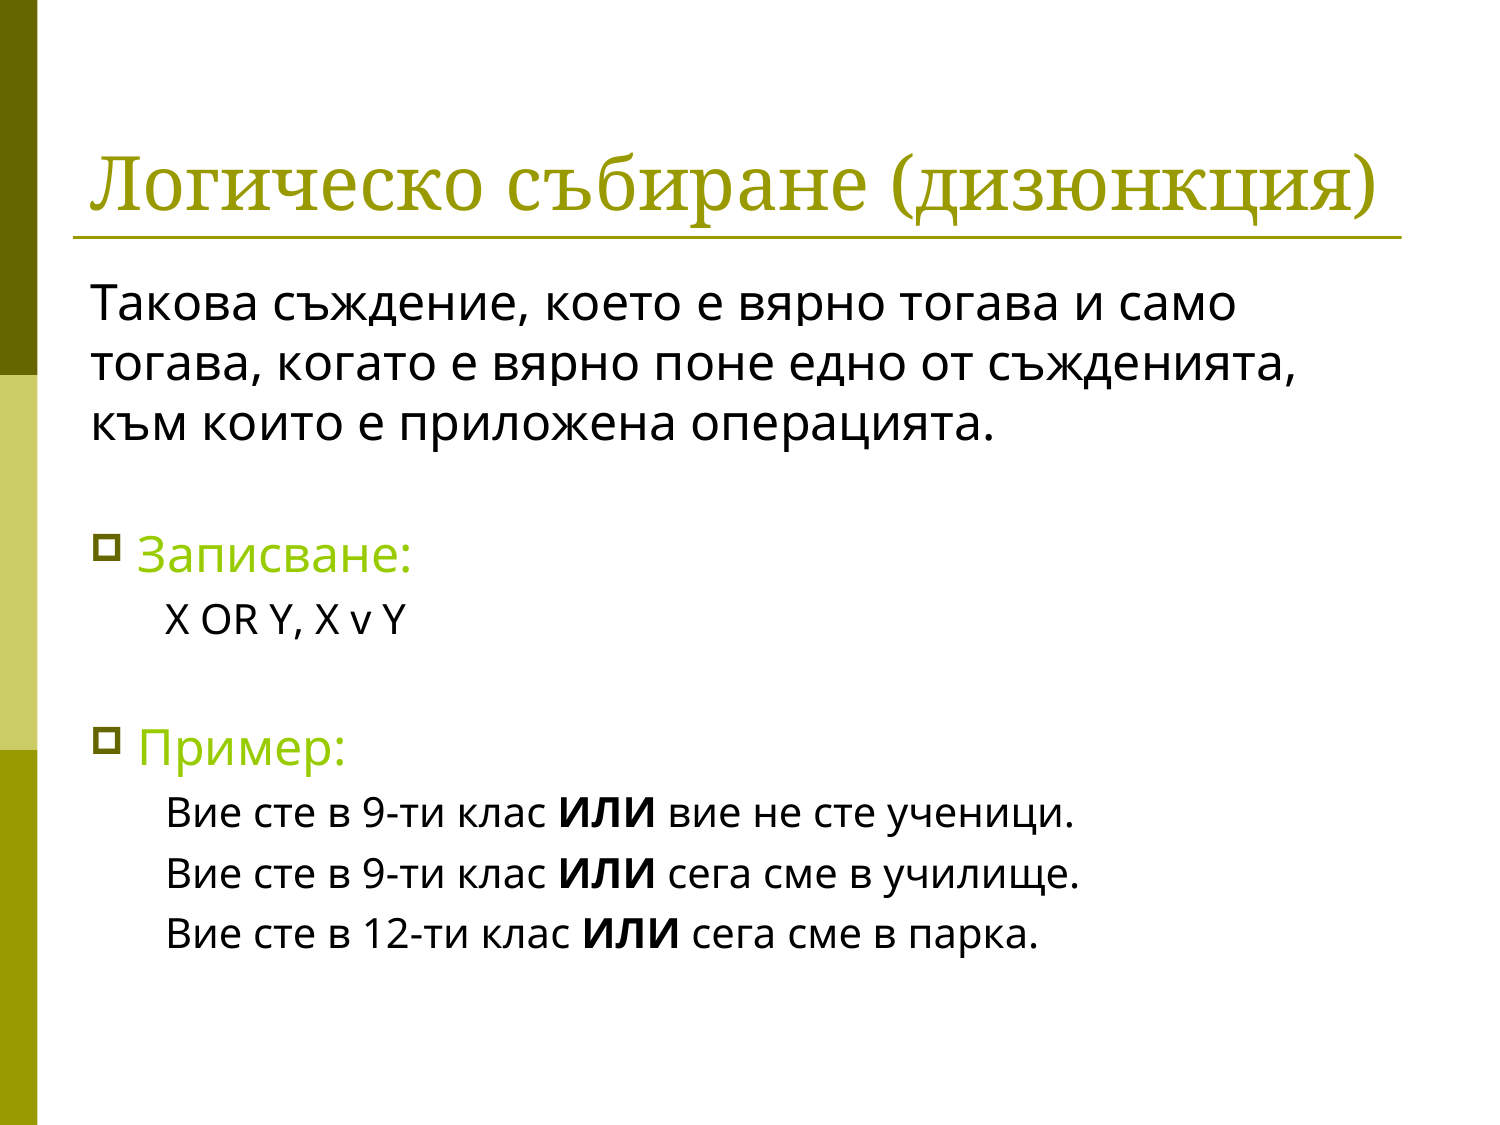

# Логическо събиране (дизюнкция)
Такова съждение, което е вярно тогава и само тогава, когато е вярно поне едно от съжденията, към които е приложена операцията.
 Записване:
X OR Y, X v Y
 Пример:
Вие сте в 9-ти клас ИЛИ вие не сте ученици.
Вие сте в 9-ти клас ИЛИ сега сме в училище.
Вие сте в 12-ти клас ИЛИ сега сме в парка.